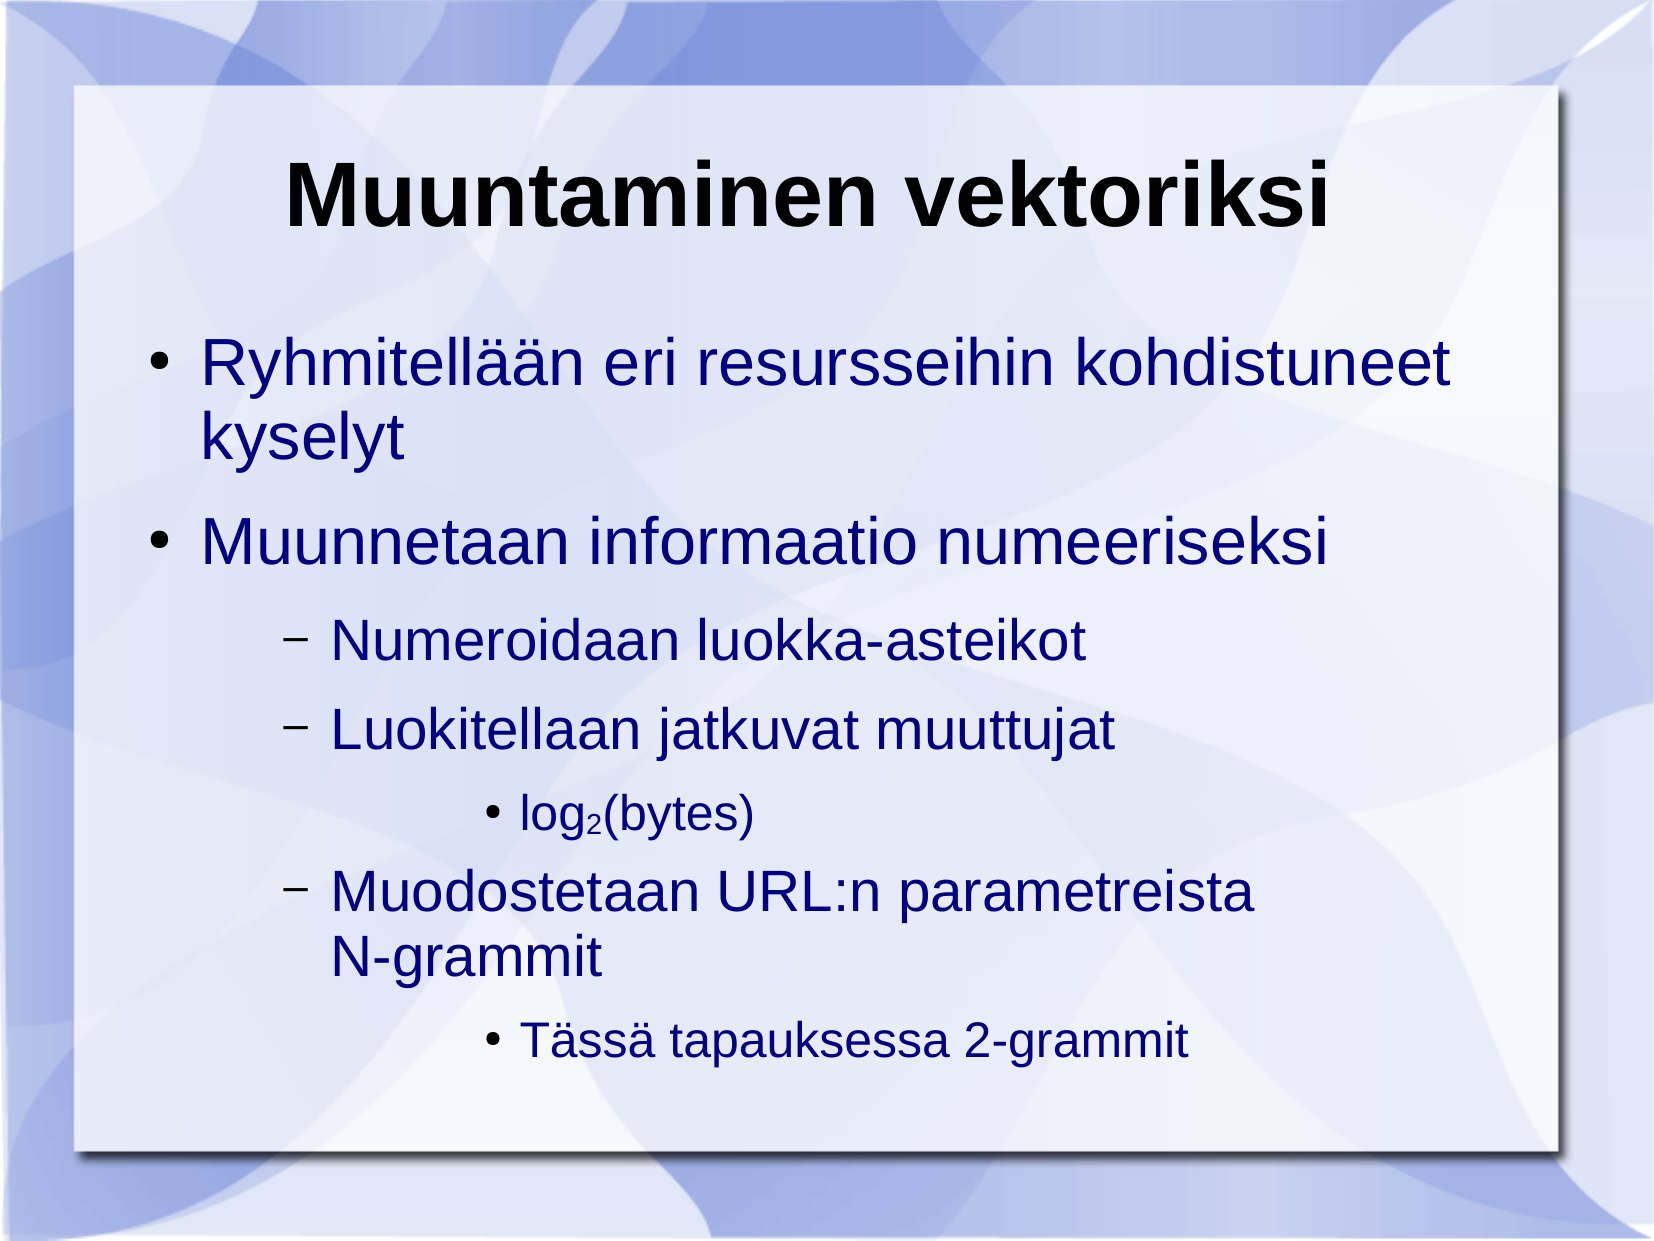

# Muuntaminen vektoriksi
Ryhmitellään eri resursseihin kohdistuneet kyselyt
Muunnetaan informaatio numeeriseksi
Numeroidaan luokka-asteikot
Luokitellaan jatkuvat muuttujat
log2(bytes)
Muodostetaan URL:n parametreista
N-grammit
Tässä tapauksessa 2-grammit